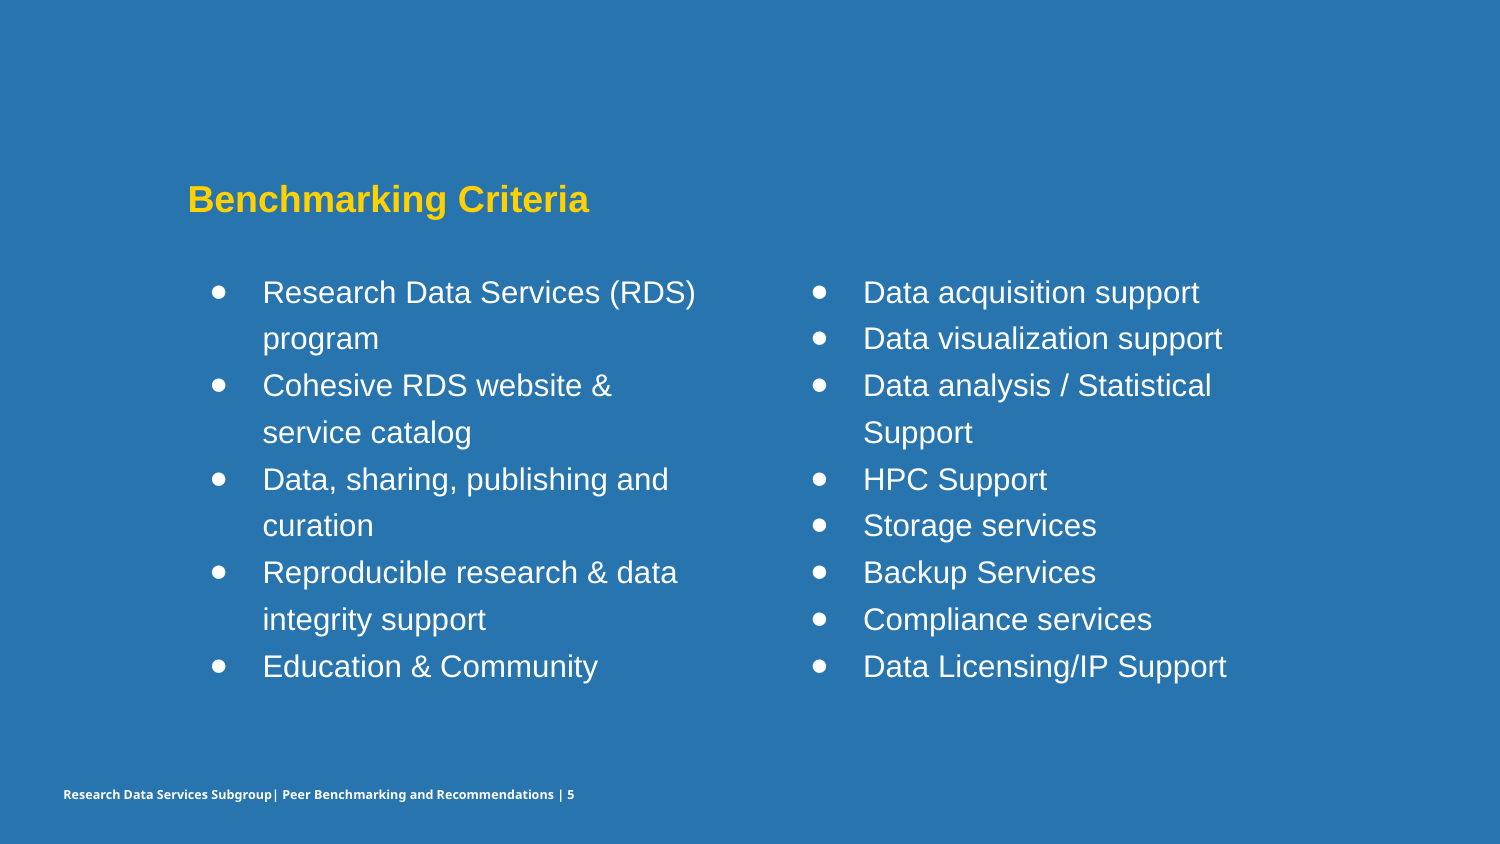

# Benchmarking Criteria
Research Data Services (RDS) program
Cohesive RDS website & service catalog
Data, sharing, publishing and curation
Reproducible research & data integrity support
Education & Community
Data acquisition support
Data visualization support
Data analysis / Statistical Support
HPC Support
Storage services
Backup Services
Compliance services
Data Licensing/IP Support